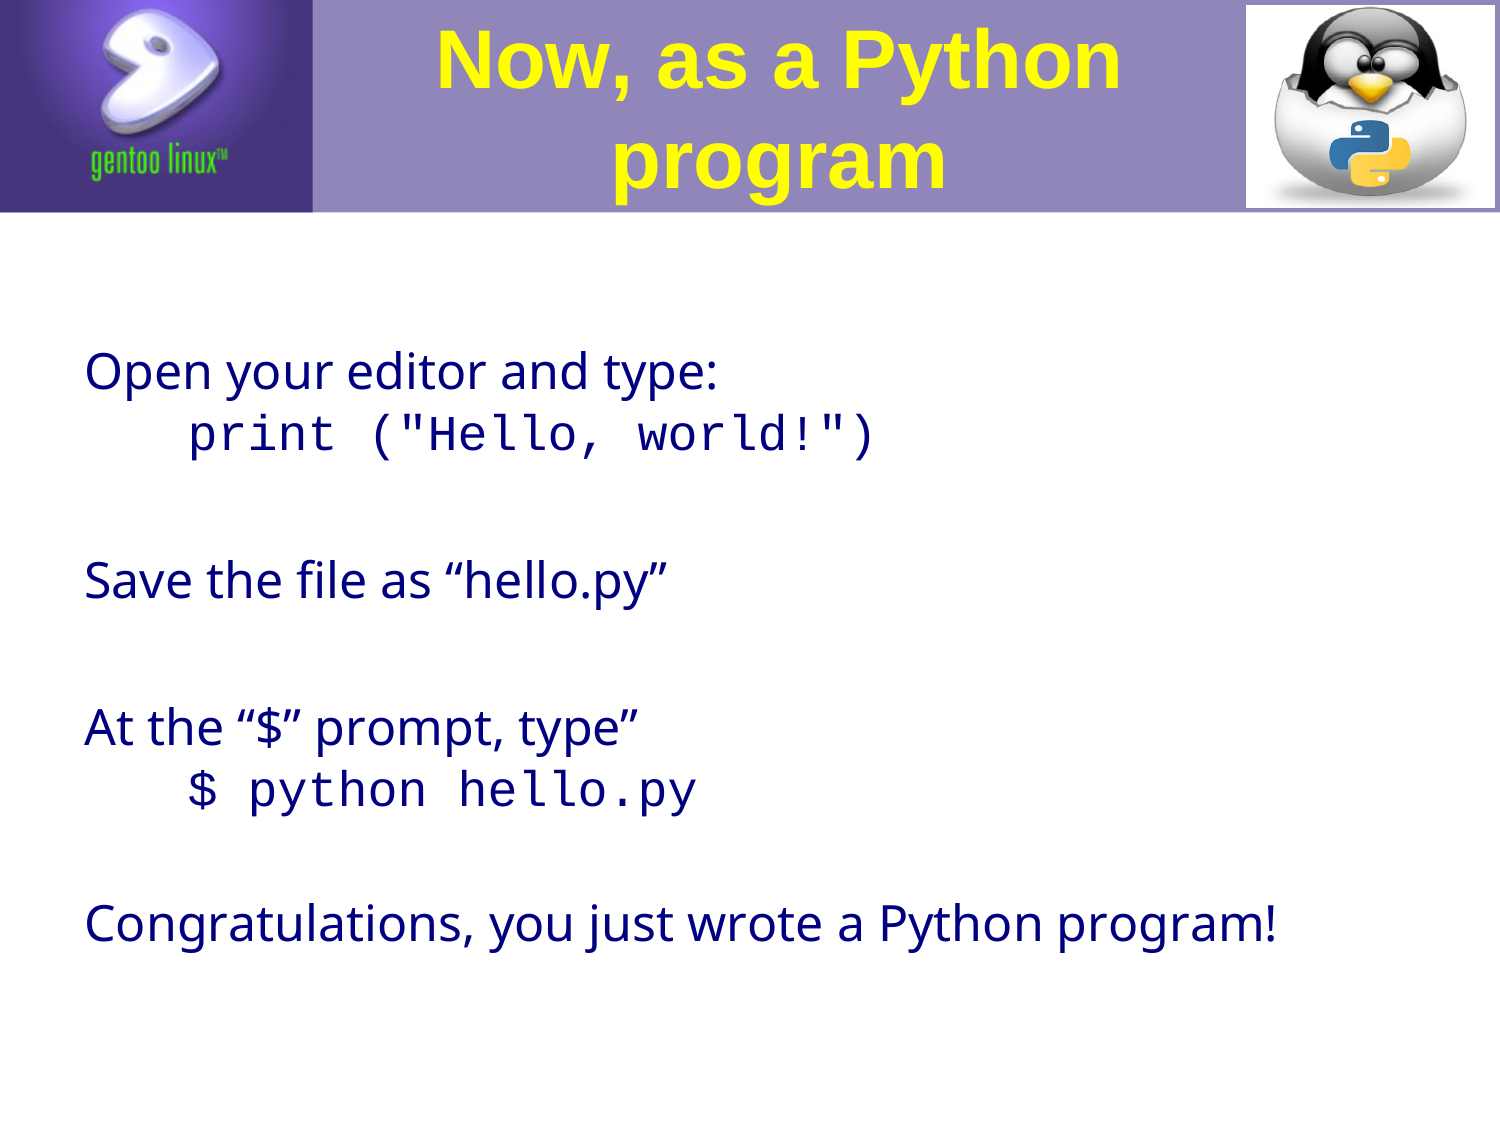

# Now, as a Python program
Open your editor and type:
print ("Hello, world!")
Save the file as “hello.py”
At the “$” prompt, type”
$ python hello.py
Congratulations, you just wrote a Python program!